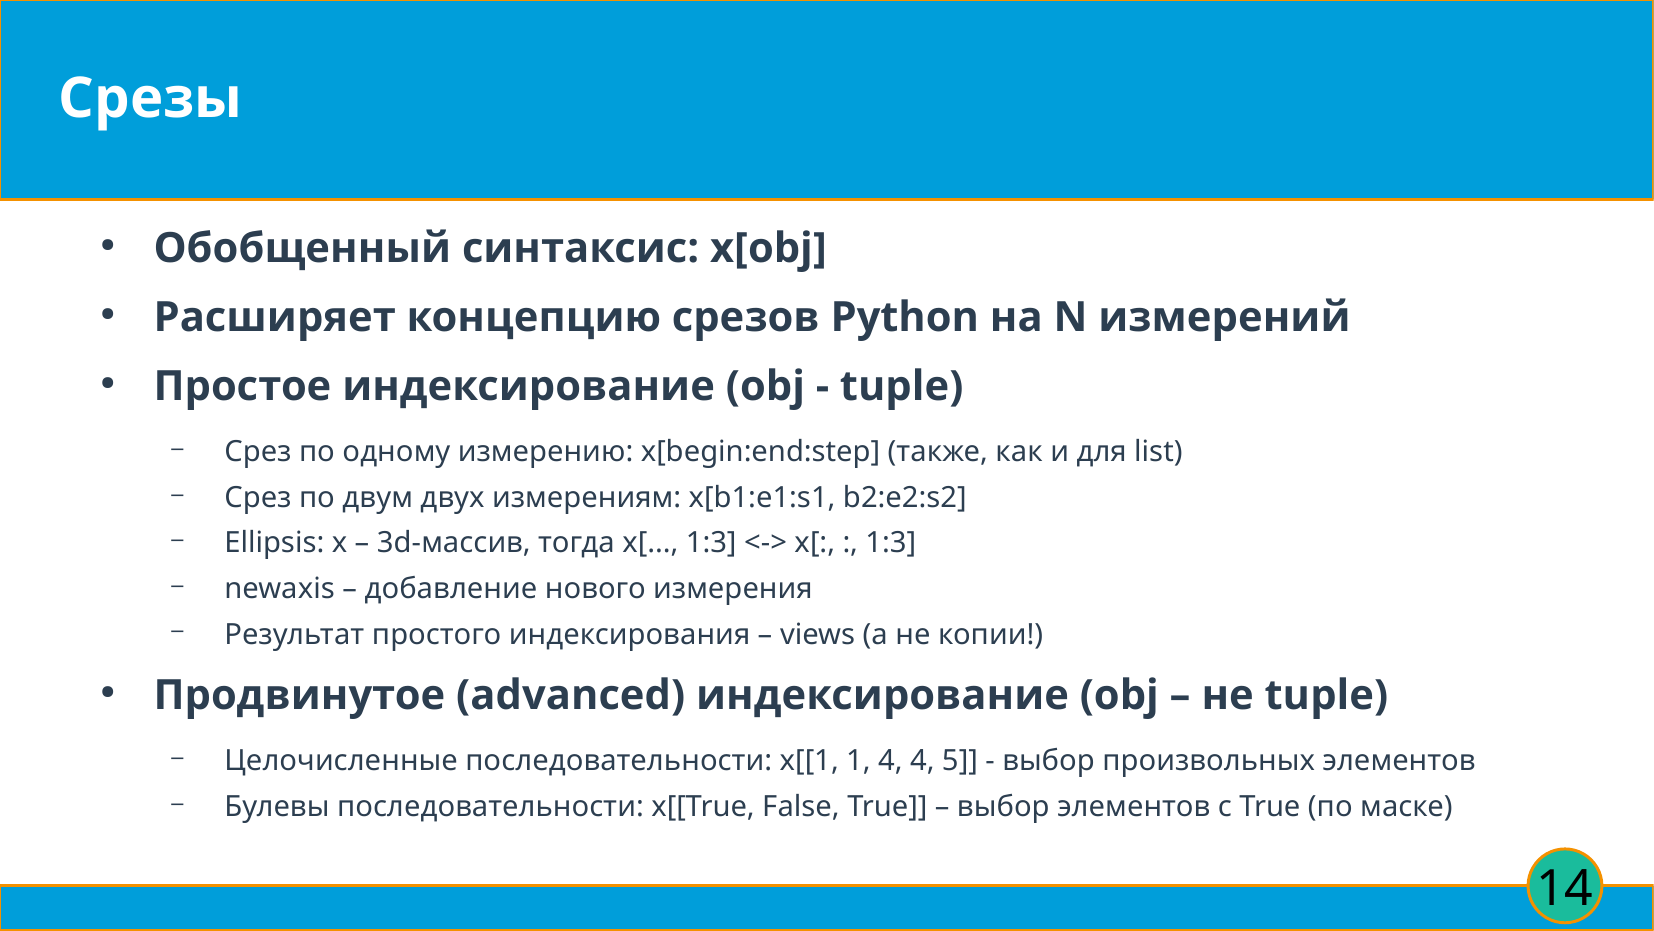

# Срезы
Обобщенный синтаксис: x[obj]
Расширяет концепцию срезов Python на N измерений
Простое индексирование (obj - tuple)
Срез по одному измерению: x[begin:end:step] (также, как и для list)
Срез по двум двух измерениям: x[b1:e1:s1, b2:e2:s2]
Ellipsis: x – 3d-массив, тогда x[..., 1:3] <-> x[:, :, 1:3]
newaxis – добавление нового измерения
Результат простого индексирования – views (а не копии!)
Продвинутое (advanced) индексирование (obj – не tuple)
Целочисленные последовательности: x[[1, 1, 4, 4, 5]] - выбор произвольных элементов
Булевы последовательности: x[[True, False, True]] – выбор элементов с True (по маске)